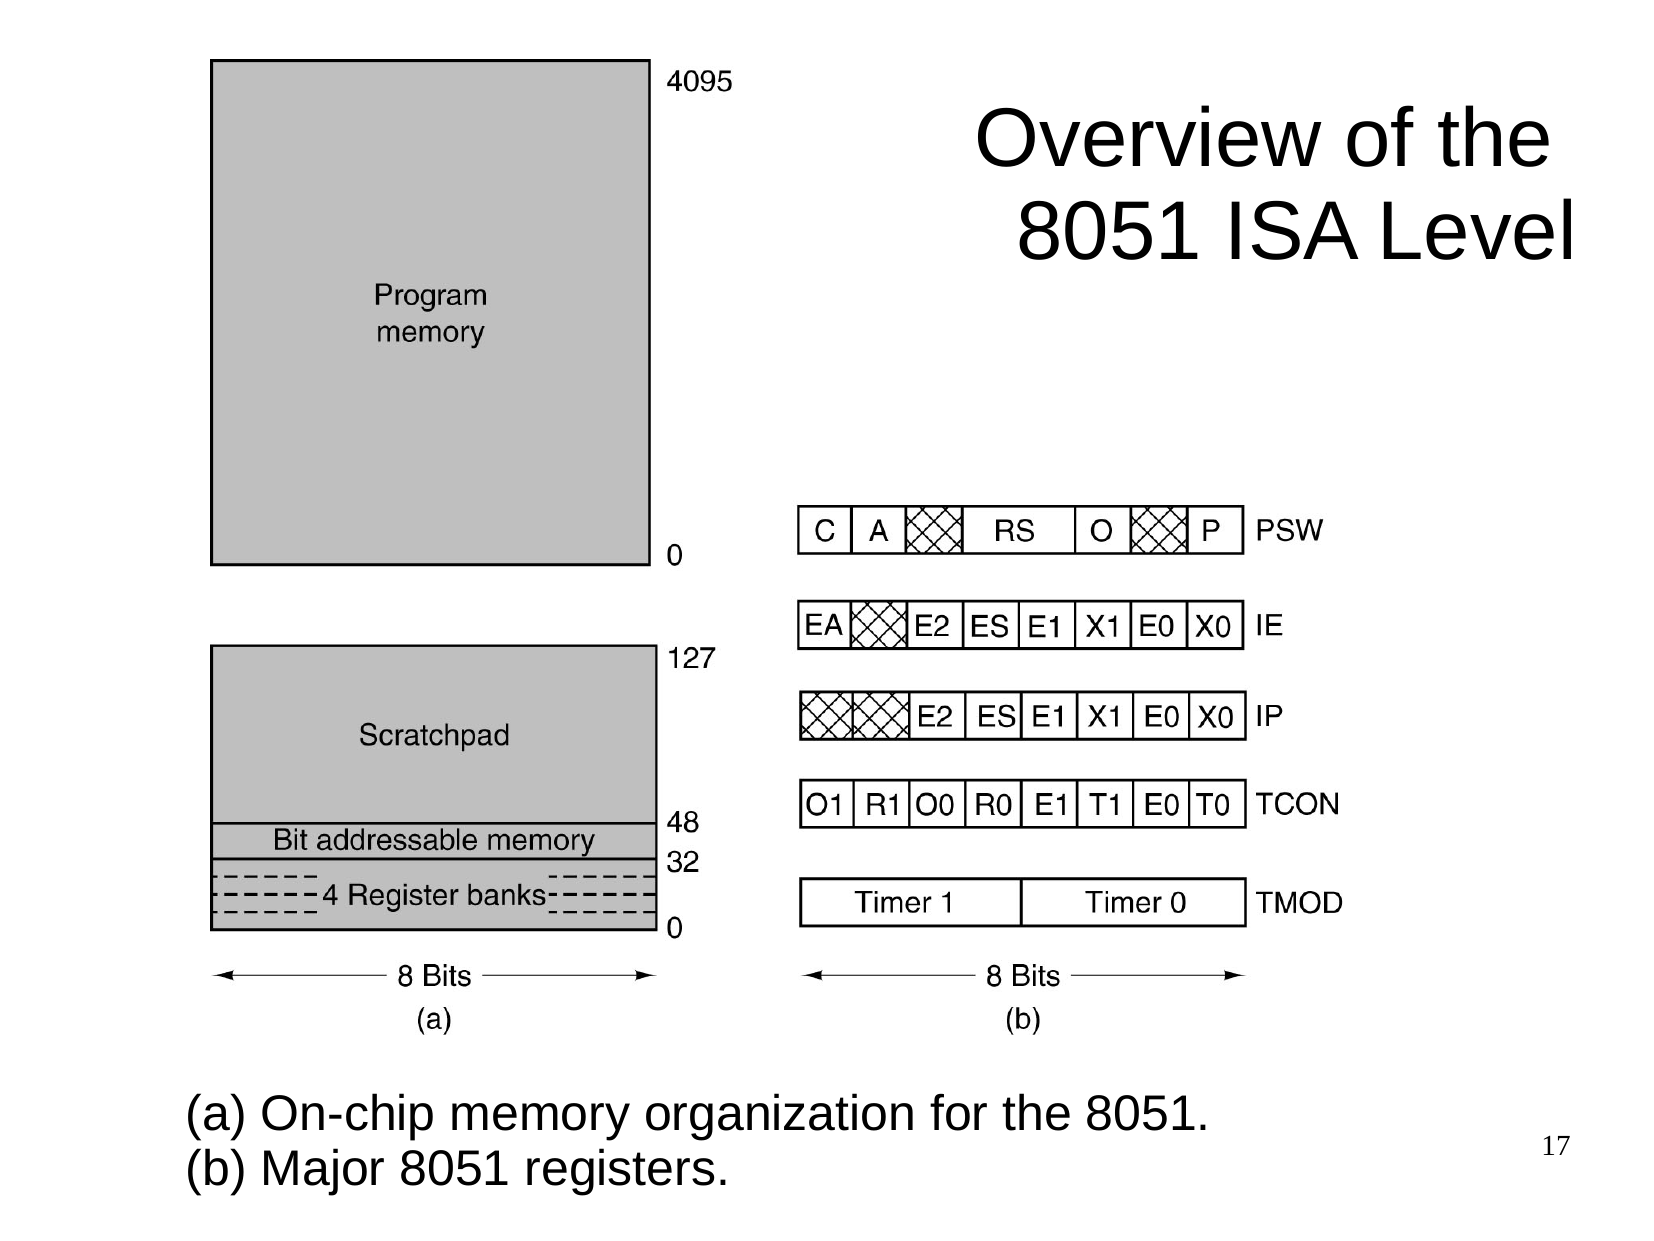

Overview of the
8051 ISA Level
(a) On-chip memory organization for the 8051.
(b) Major 8051 registers.
17